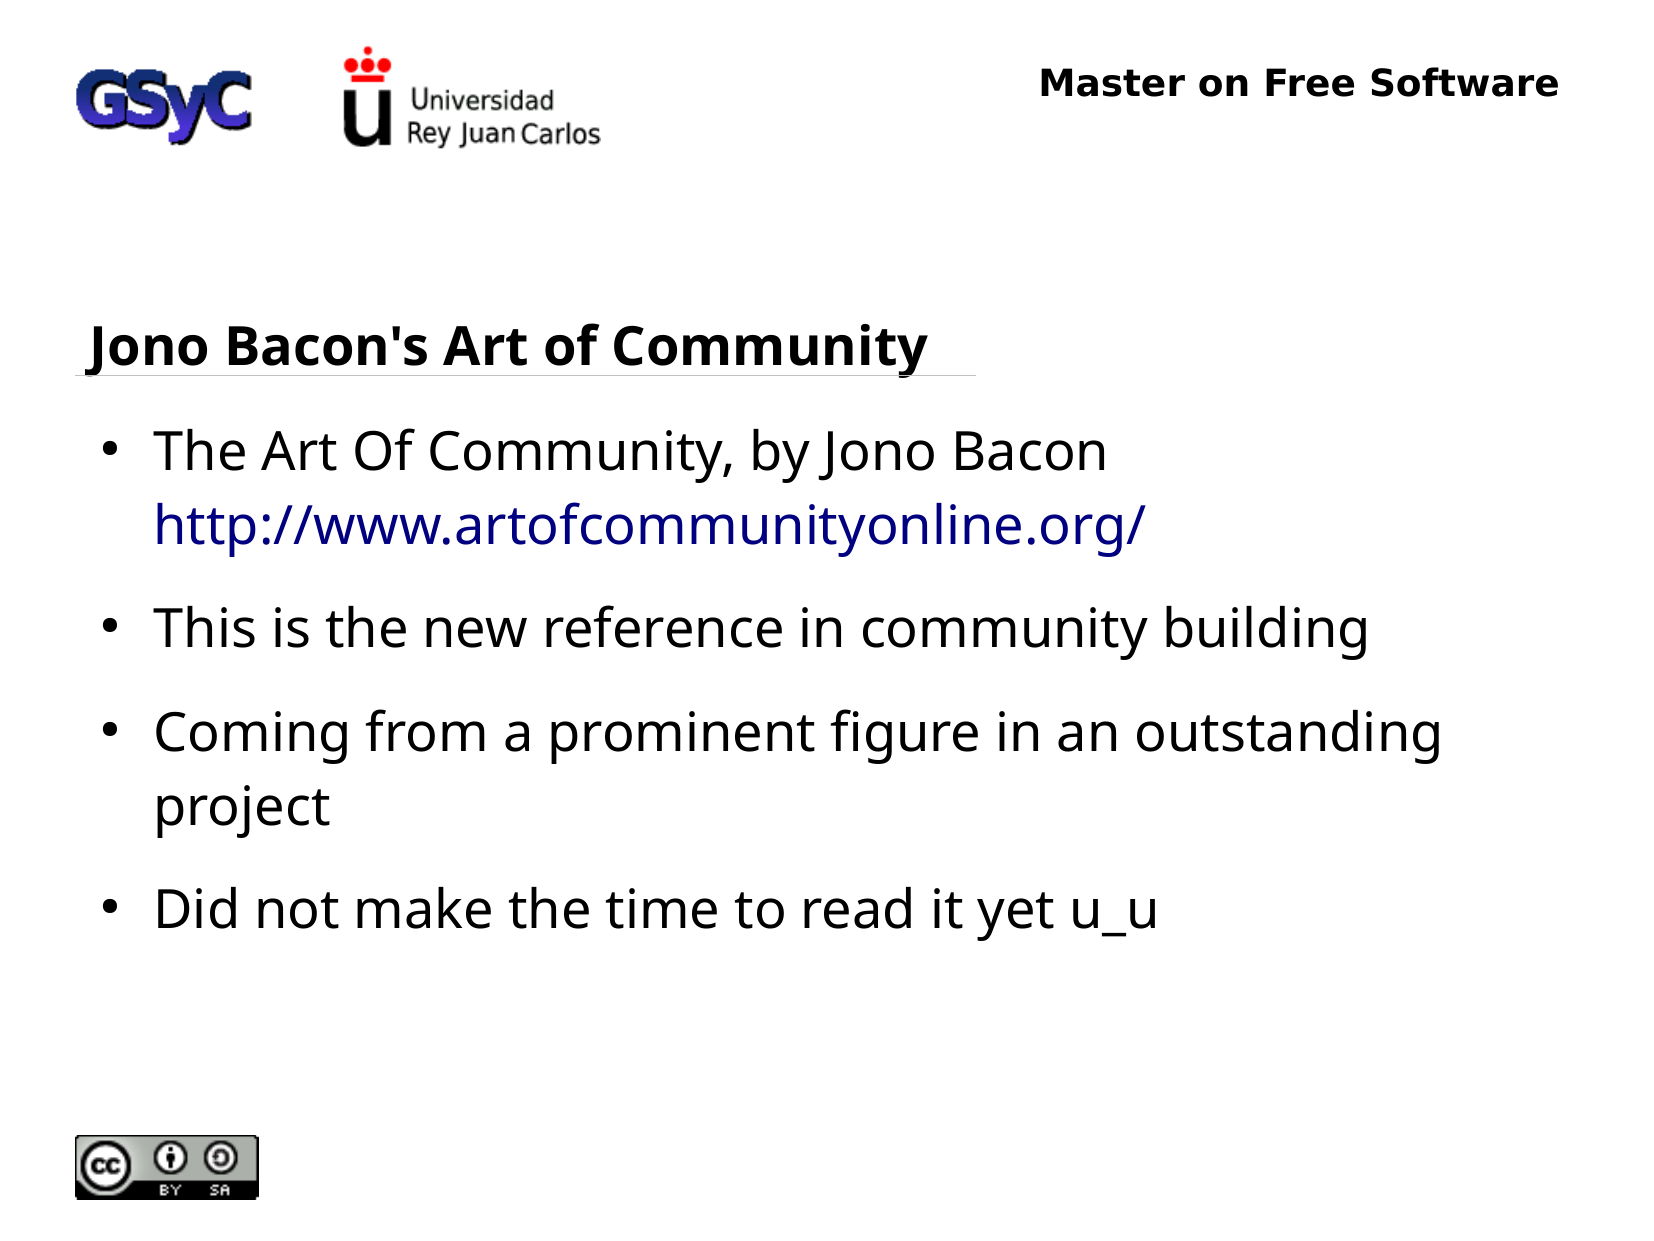

Jono Bacon's Art of Community
# The Art Of Community, by Jono Bacon http://www.artofcommunityonline.org/
This is the new reference in community building
Coming from a prominent figure in an outstanding project
Did not make the time to read it yet u_u